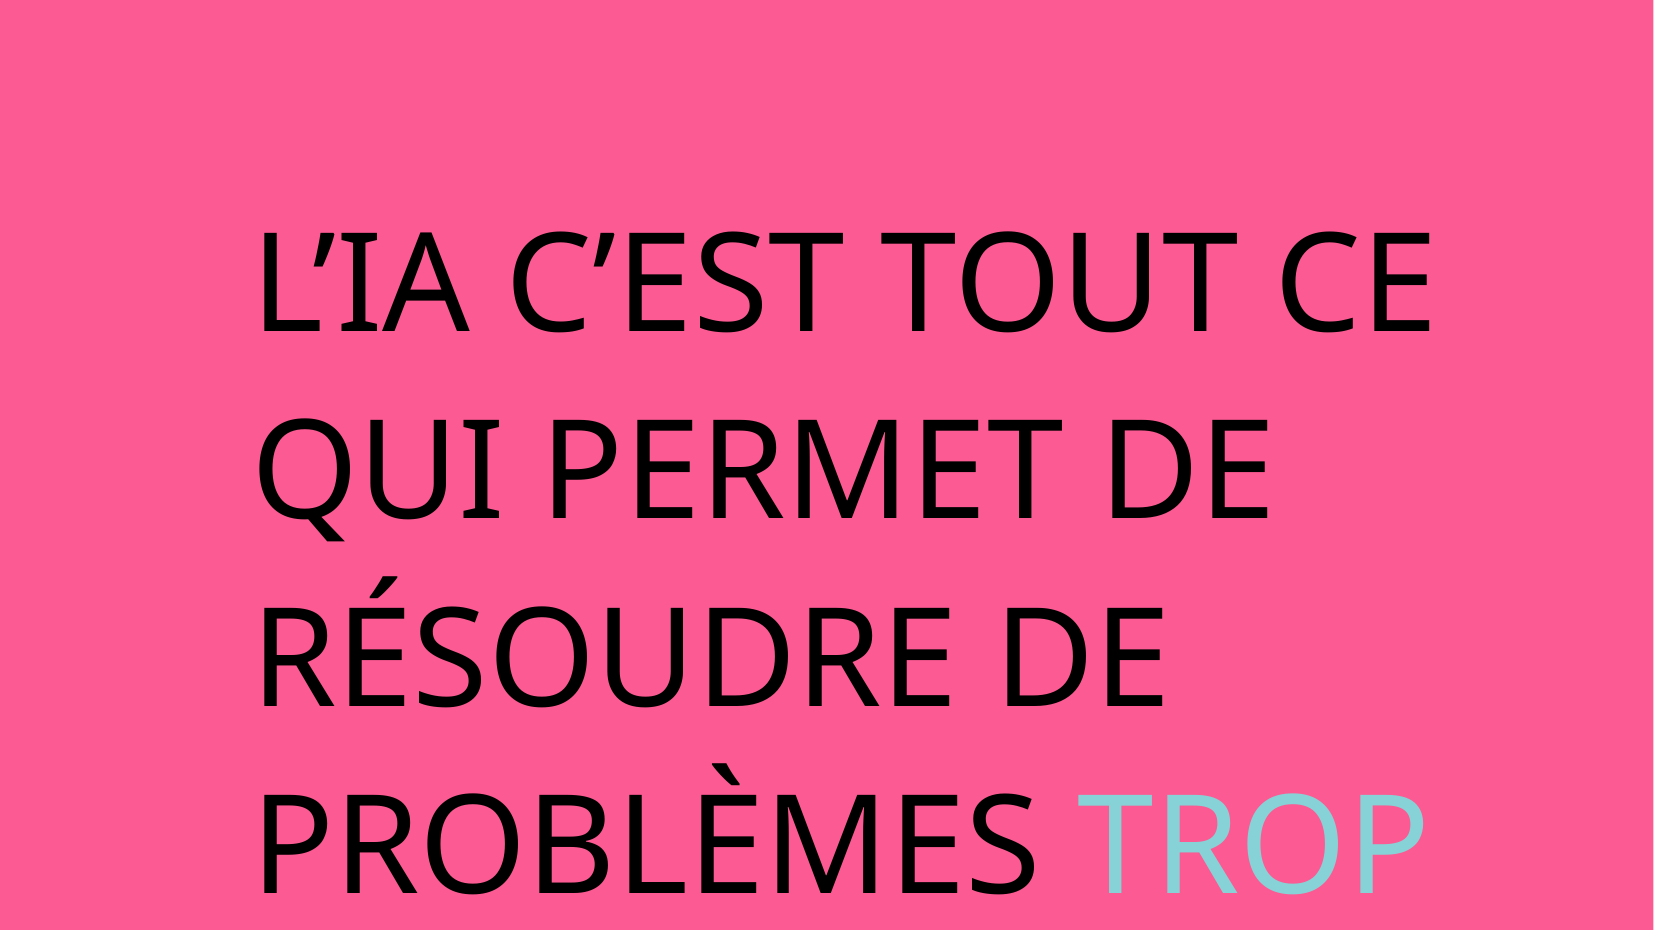

L’ia c’est tout ce qui permet de résoudre de problèmes trop difficiles pour un ordinateur